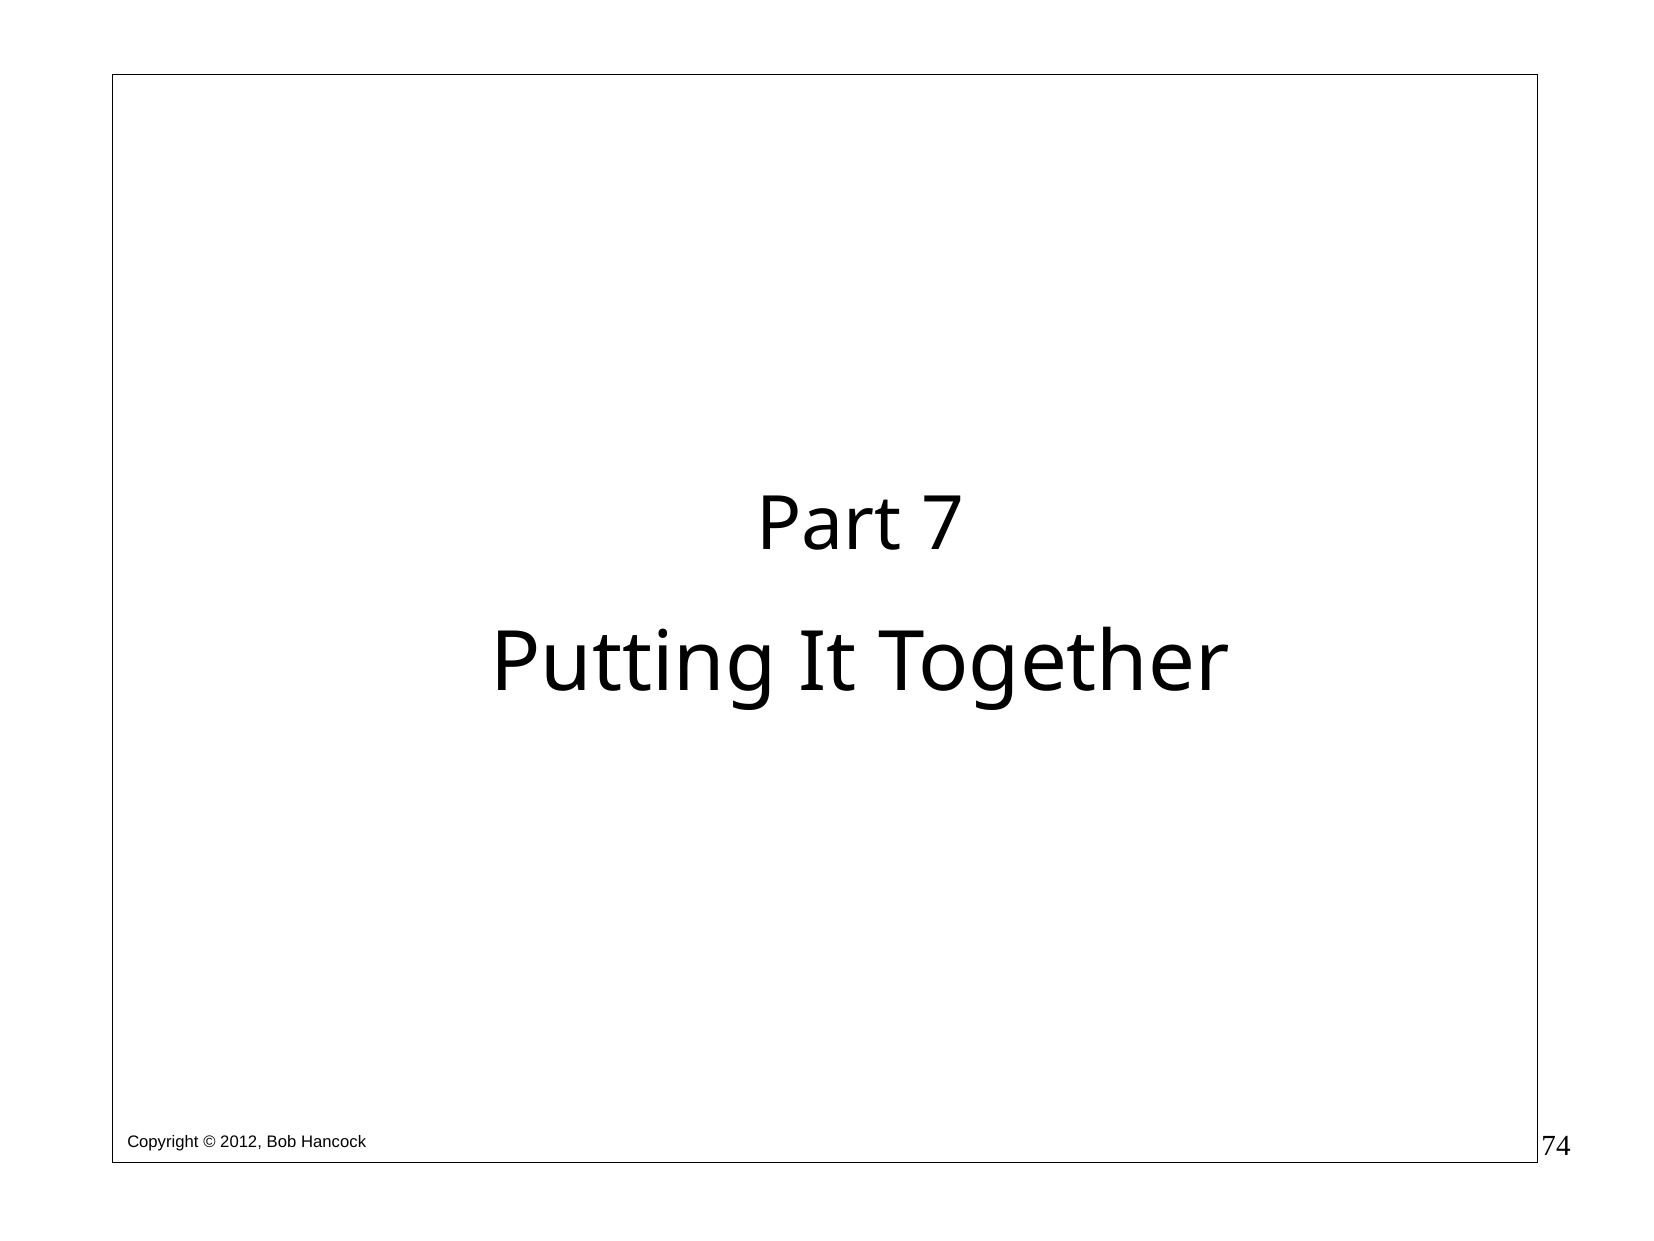

#
Part 7
Putting It Together
Copyright © 2012, Bob Hancock
74